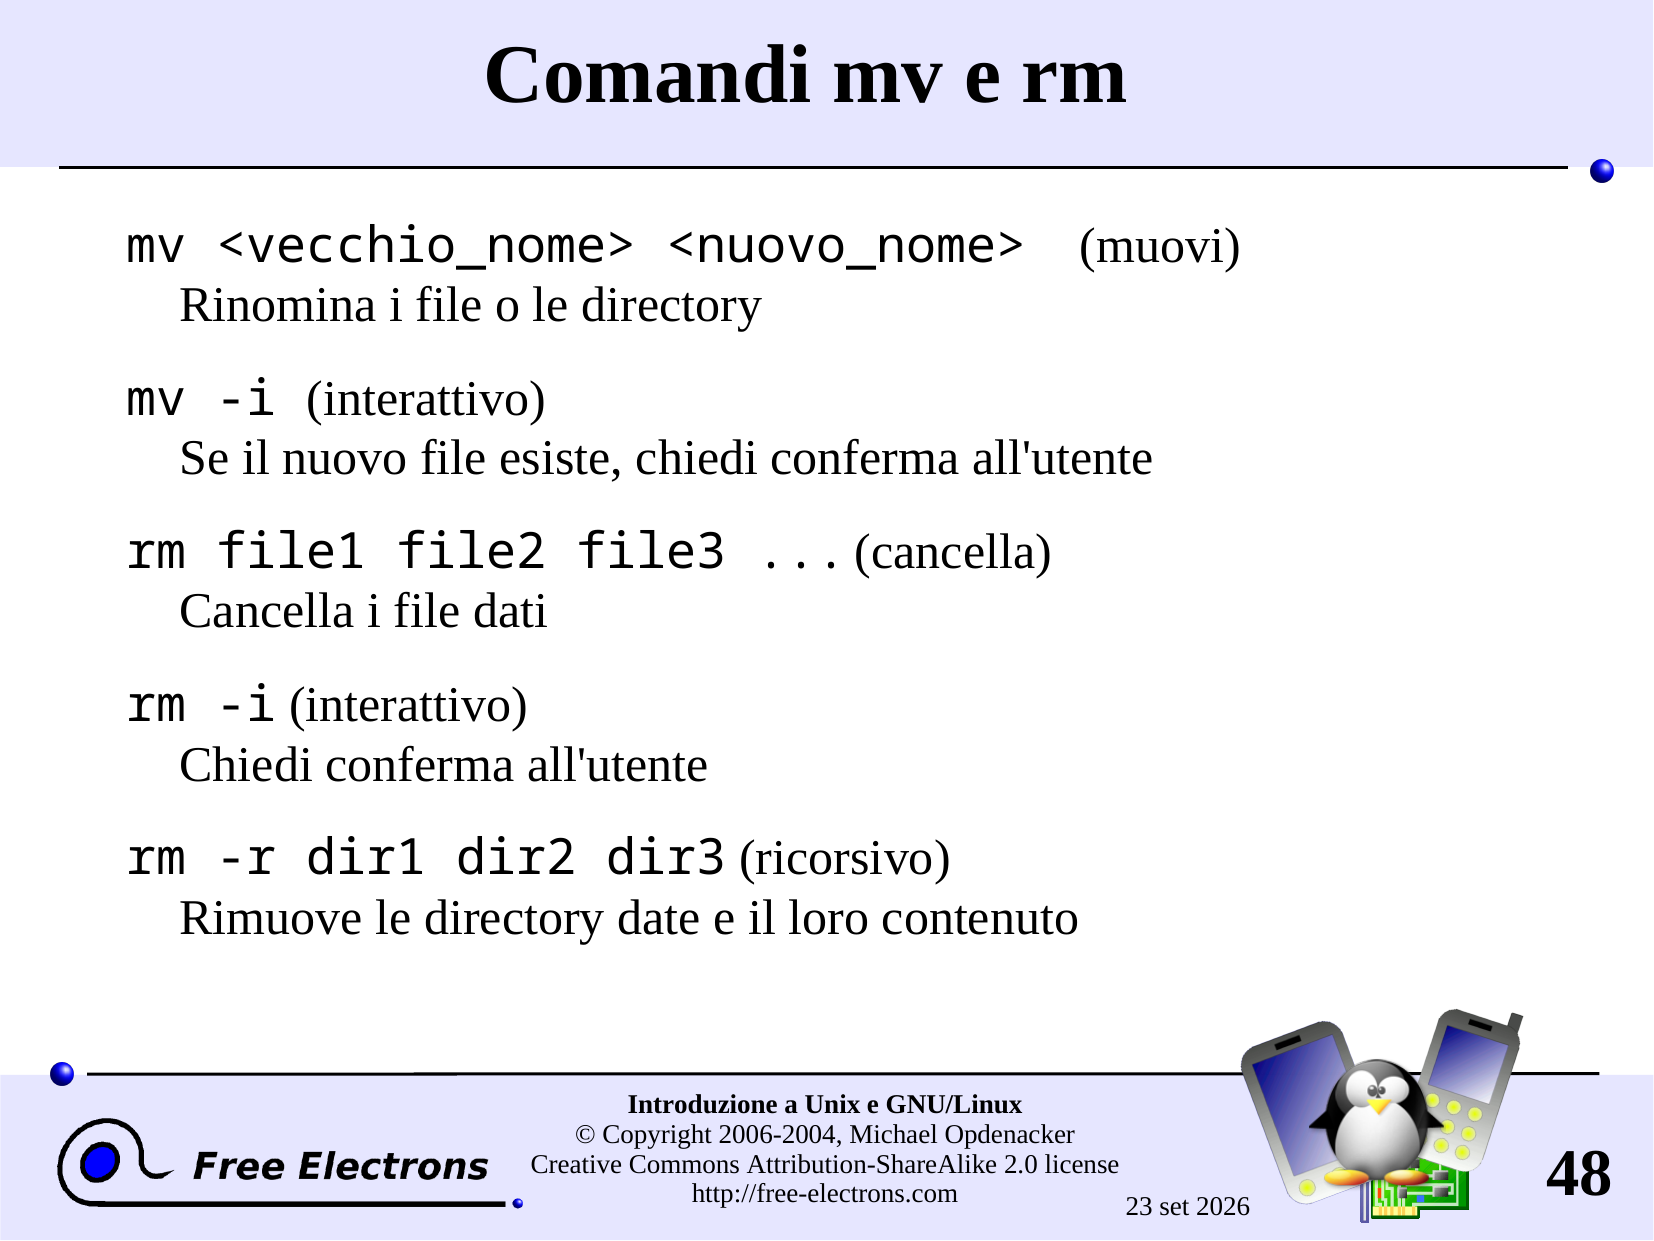

# Comandi mv e rm
mv <vecchio_nome> <nuovo_nome> 	(muovi)
Rinomina i file o le directory
mv -i (interattivo)
Se il nuovo file esiste, chiedi conferma all'utente
rm file1 file2 file3 ...	(cancella)
Cancella i file dati
rm -i (interattivo)
Chiedi conferma all'utente
rm -r dir1 dir2 dir3 (ricorsivo)
Rimuove le directory date e il loro contenuto